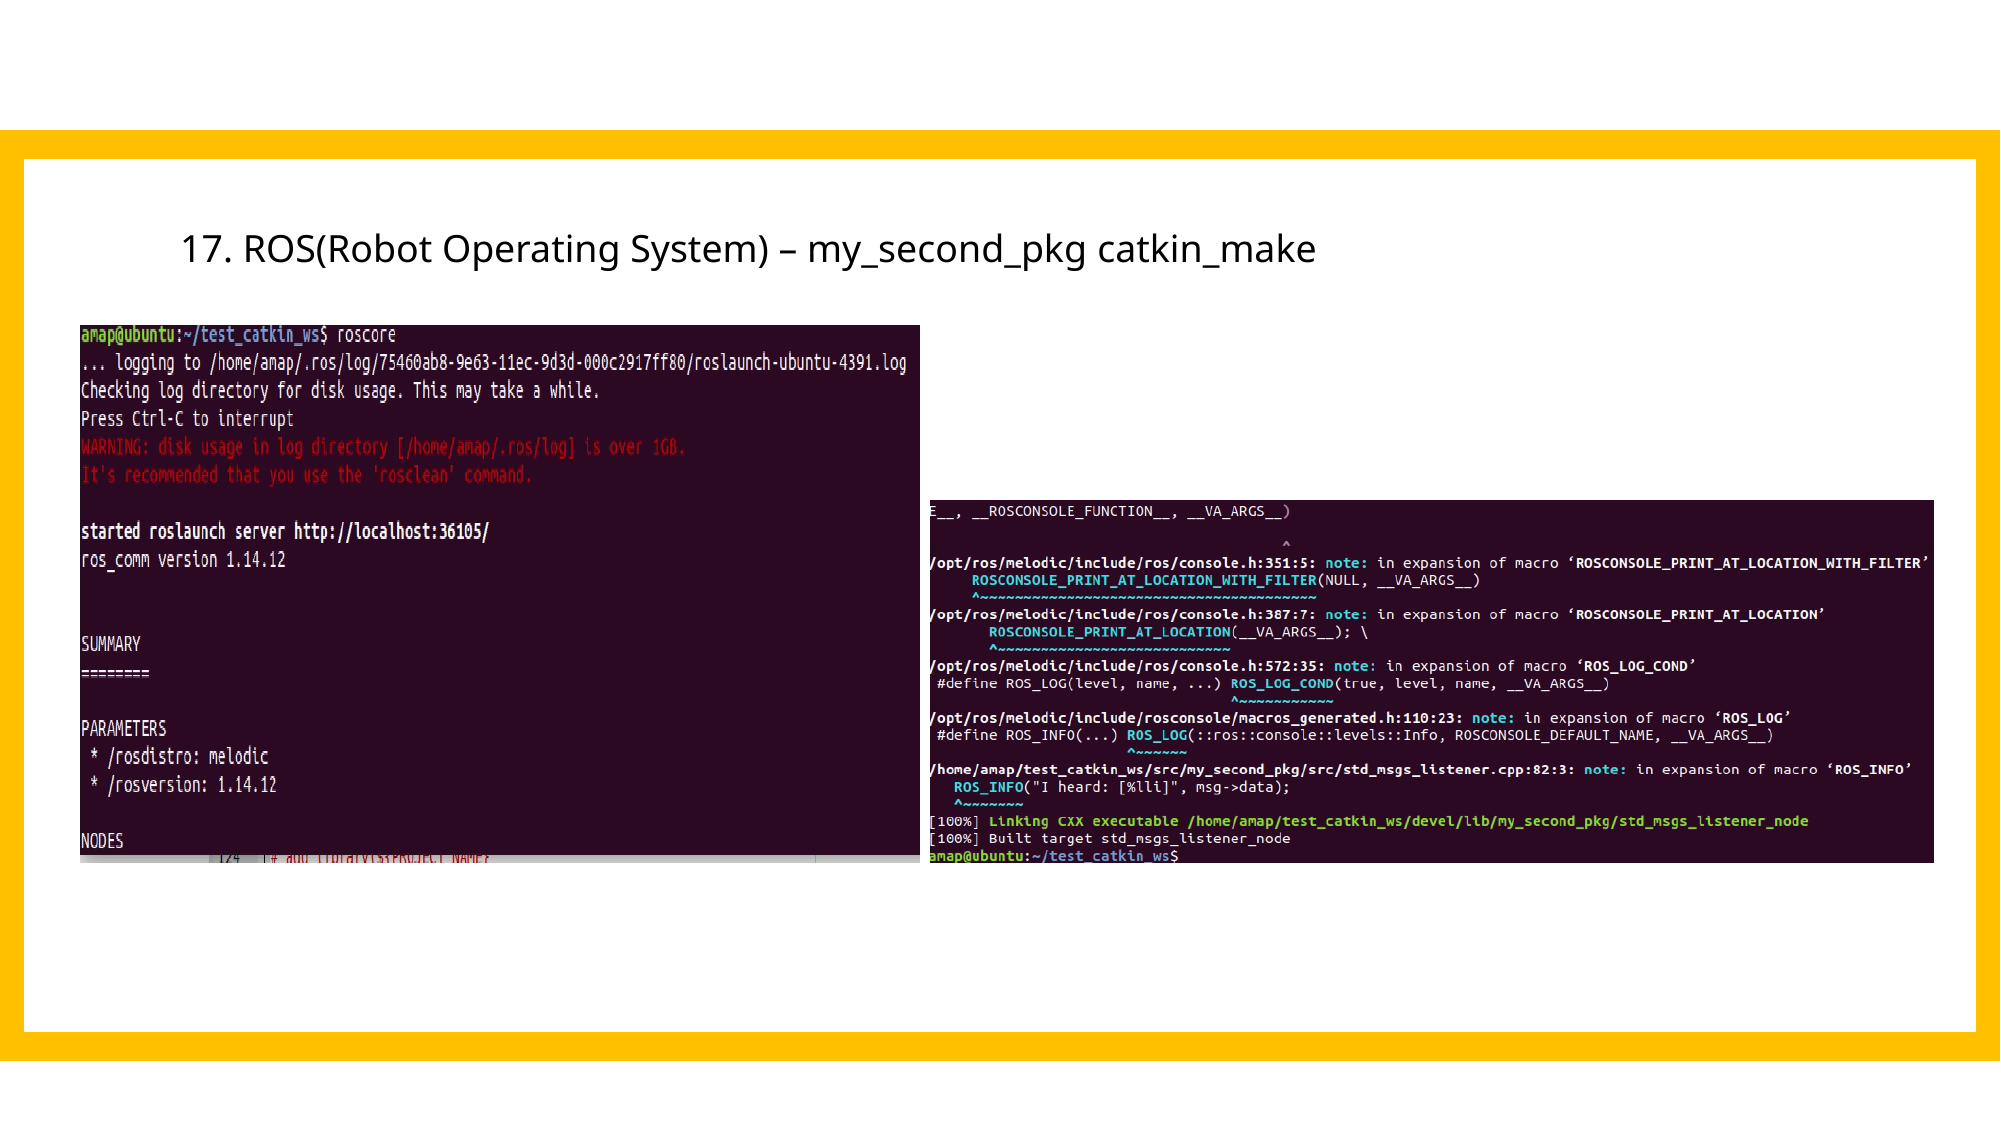

17. ROS(Robot Operating System) – my_second_pkg catkin_make